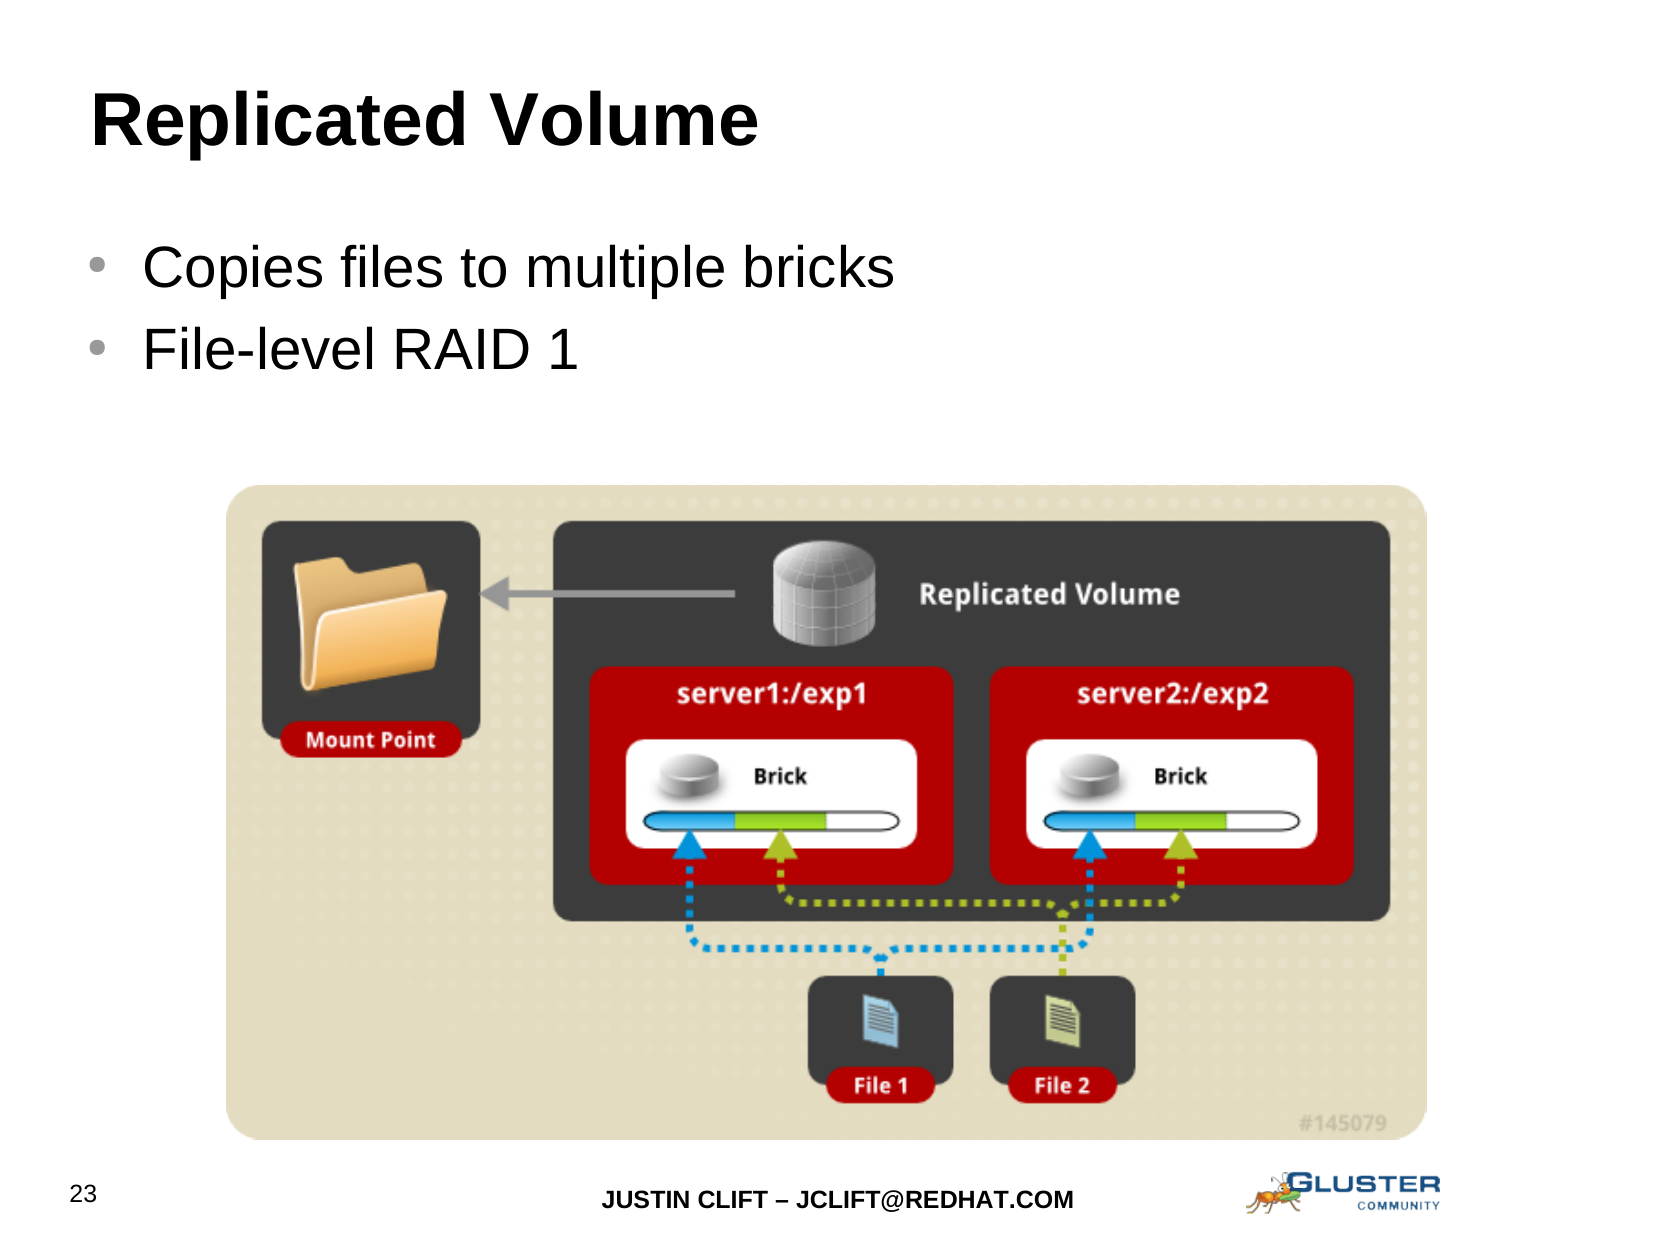

# Replicated Volume
Copies files to multiple bricks
File-level RAID 1